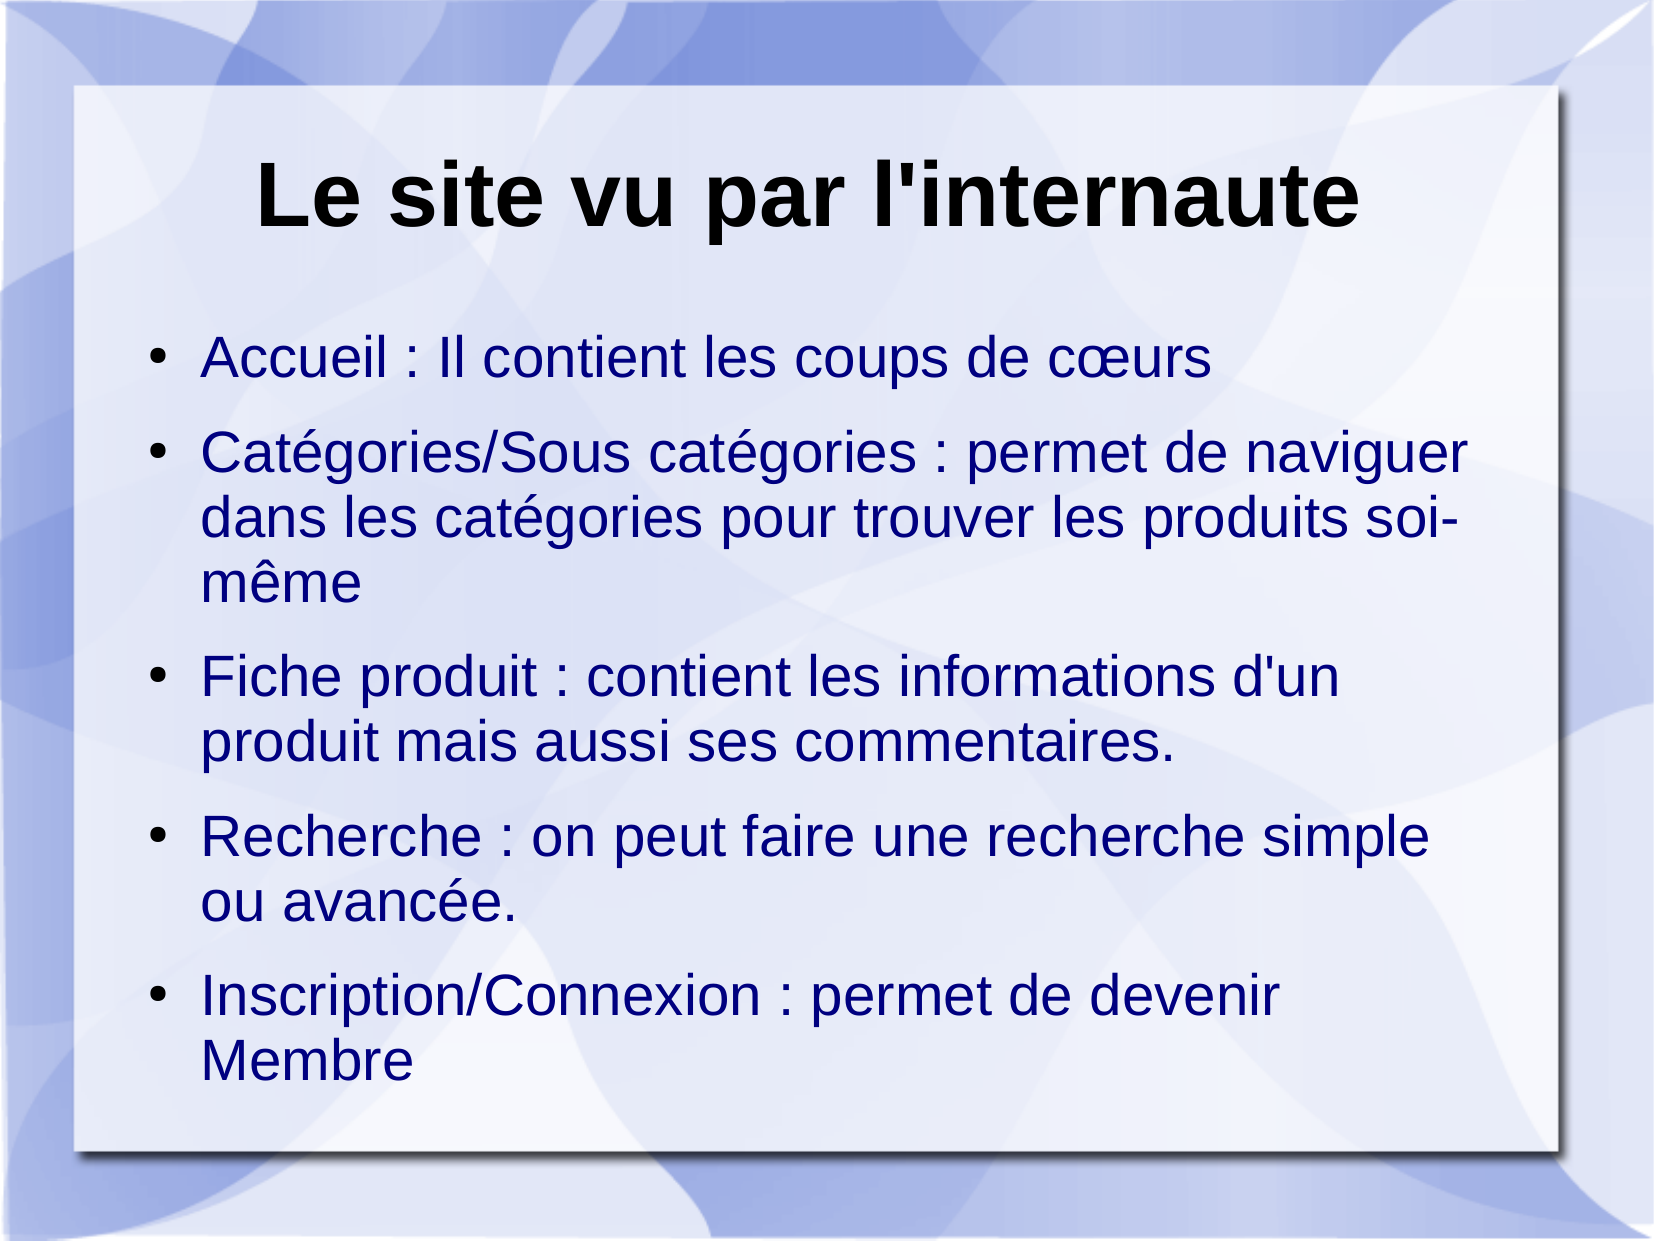

# Le site vu par l'internaute
Accueil : Il contient les coups de cœurs
Catégories/Sous catégories : permet de naviguer dans les catégories pour trouver les produits soi-même
Fiche produit : contient les informations d'un produit mais aussi ses commentaires.
Recherche : on peut faire une recherche simple ou avancée.
Inscription/Connexion : permet de devenir Membre